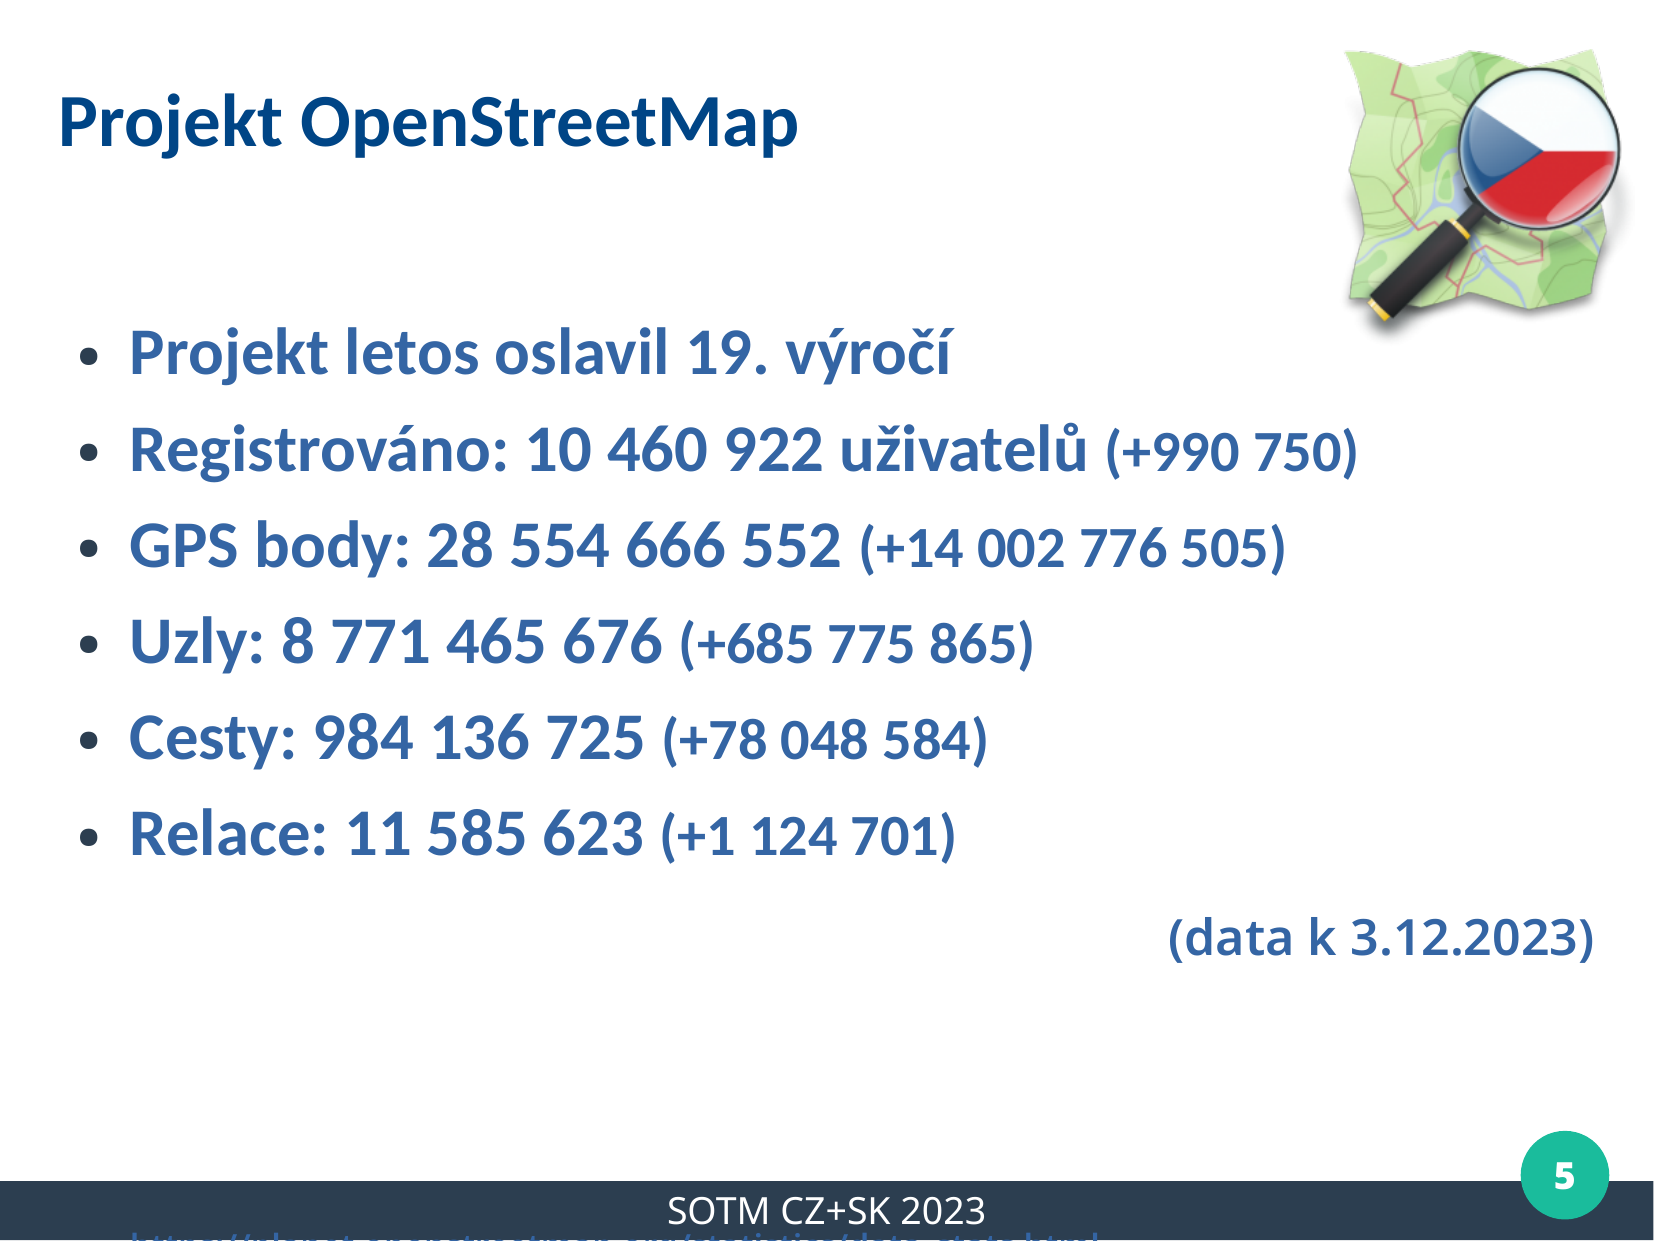

# Projekt OpenStreetMap
Projekt letos oslavil 19. výročí
Registrováno: 10 460 922 uživatelů (+990 750)
GPS body: 28 554 666 552 (+14 002 776 505)
Uzly: 8 771 465 676 (+685 775 865)
Cesty: 984 136 725 (+78 048 584)
Relace: 11 585 623 (+1 124 701)
(data k 3.12.2023)
https://planet.openstreetmap.org/statistics/data_stats.html
5
SOTM CZ+SK 2023